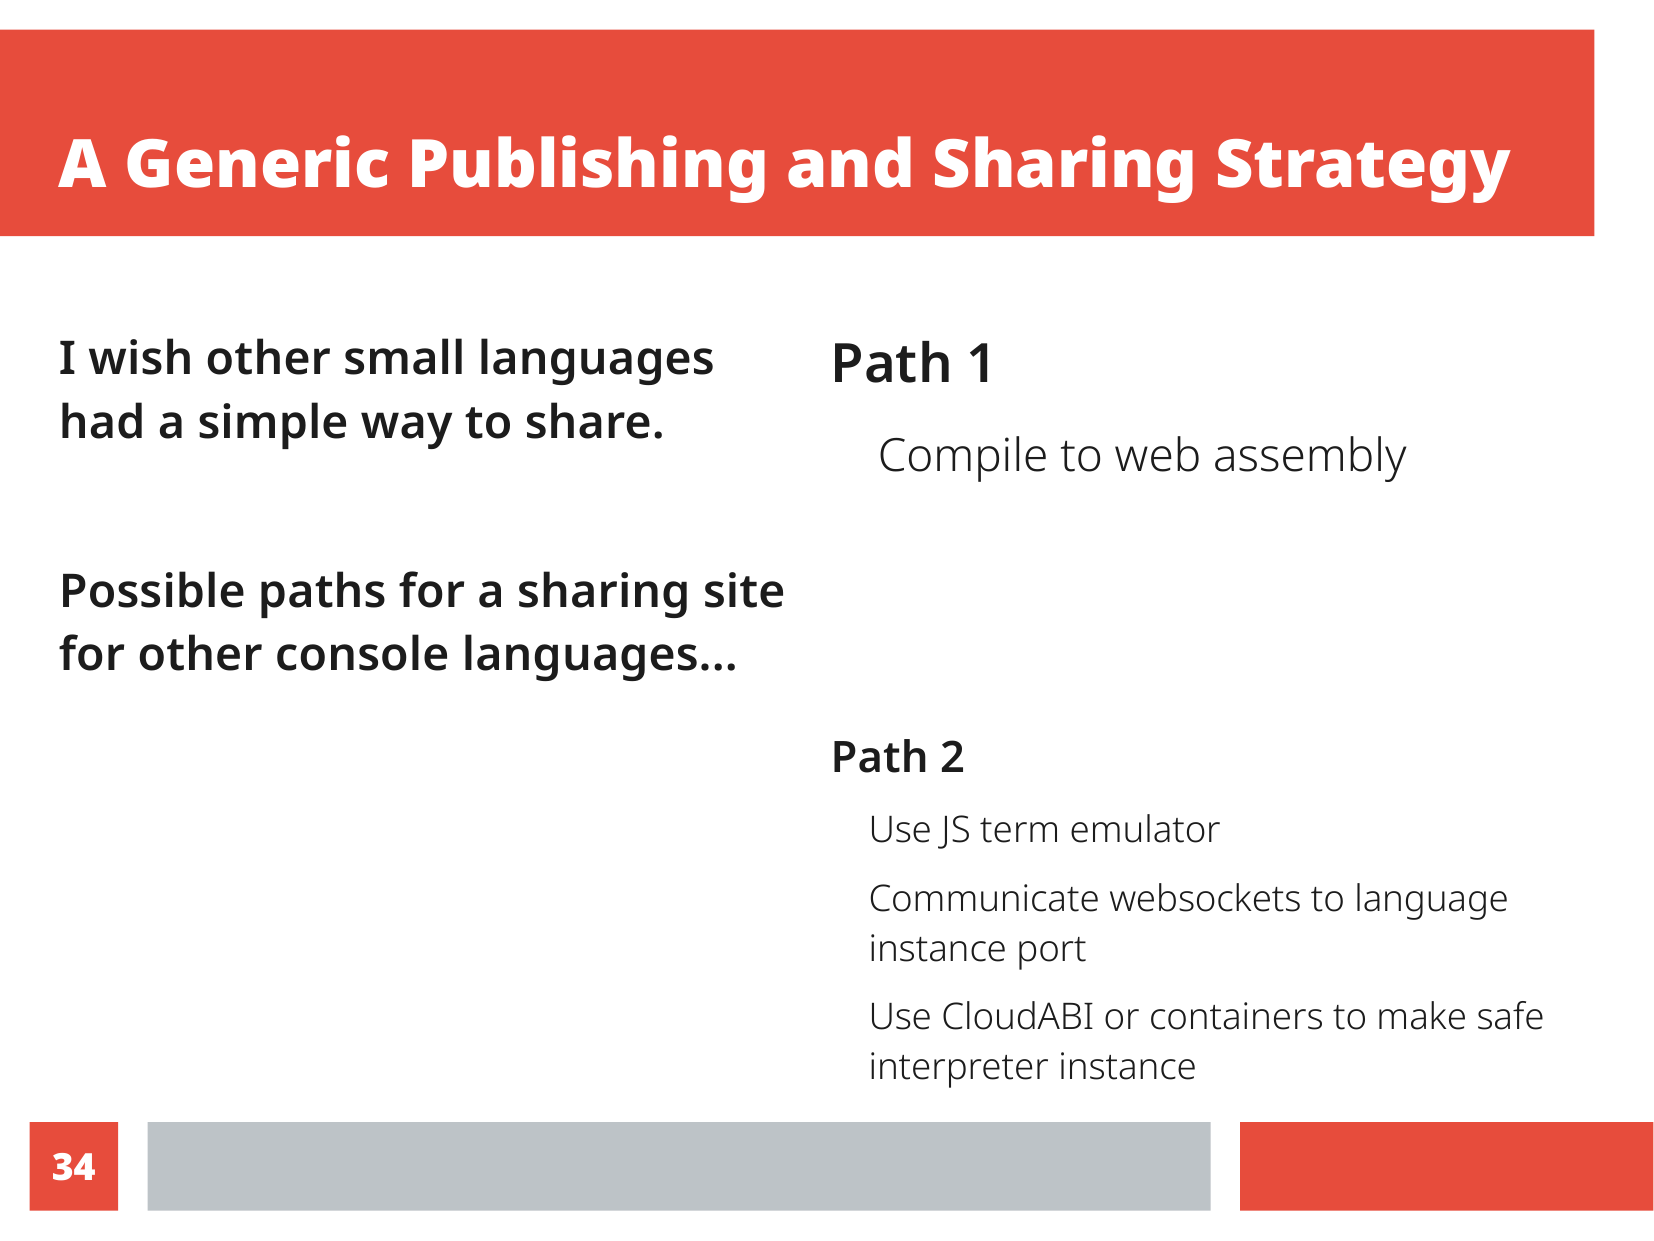

# A Generic Publishing and Sharing Strategy
I wish other small languages had a simple way to share.
Possible paths for a sharing site for other console languages...
Path 1
Compile to web assembly
Path 2
Use JS term emulator
Communicate websockets to language instance port
Use CloudABI or containers to make safe interpreter instance
34